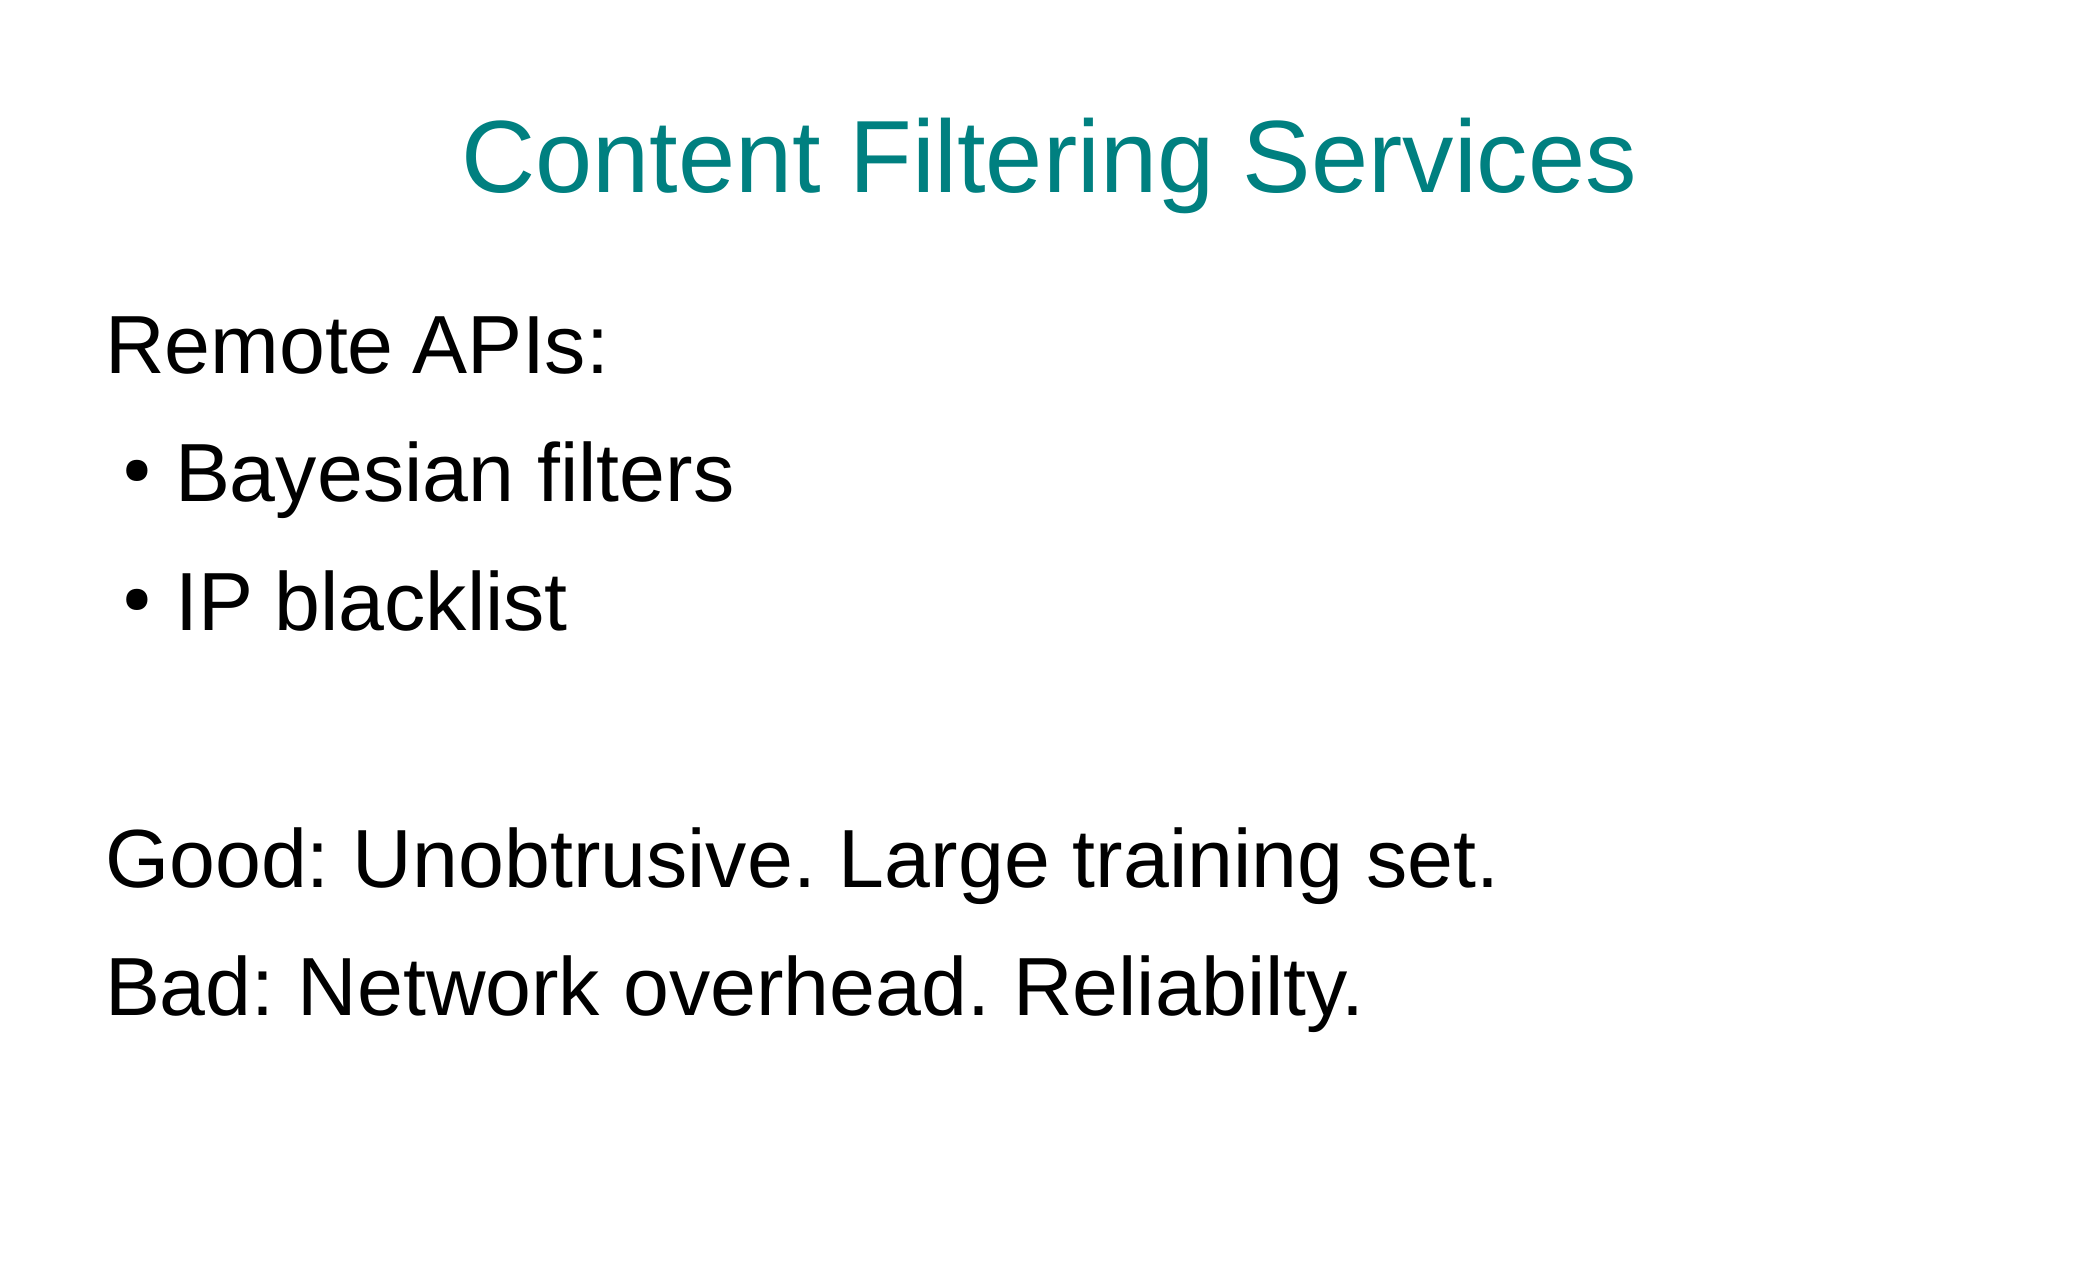

# Content Filtering Services
Remote APIs:
Bayesian filters
IP blacklist
Good: Unobtrusive. Large training set.
Bad: Network overhead. Reliabilty.